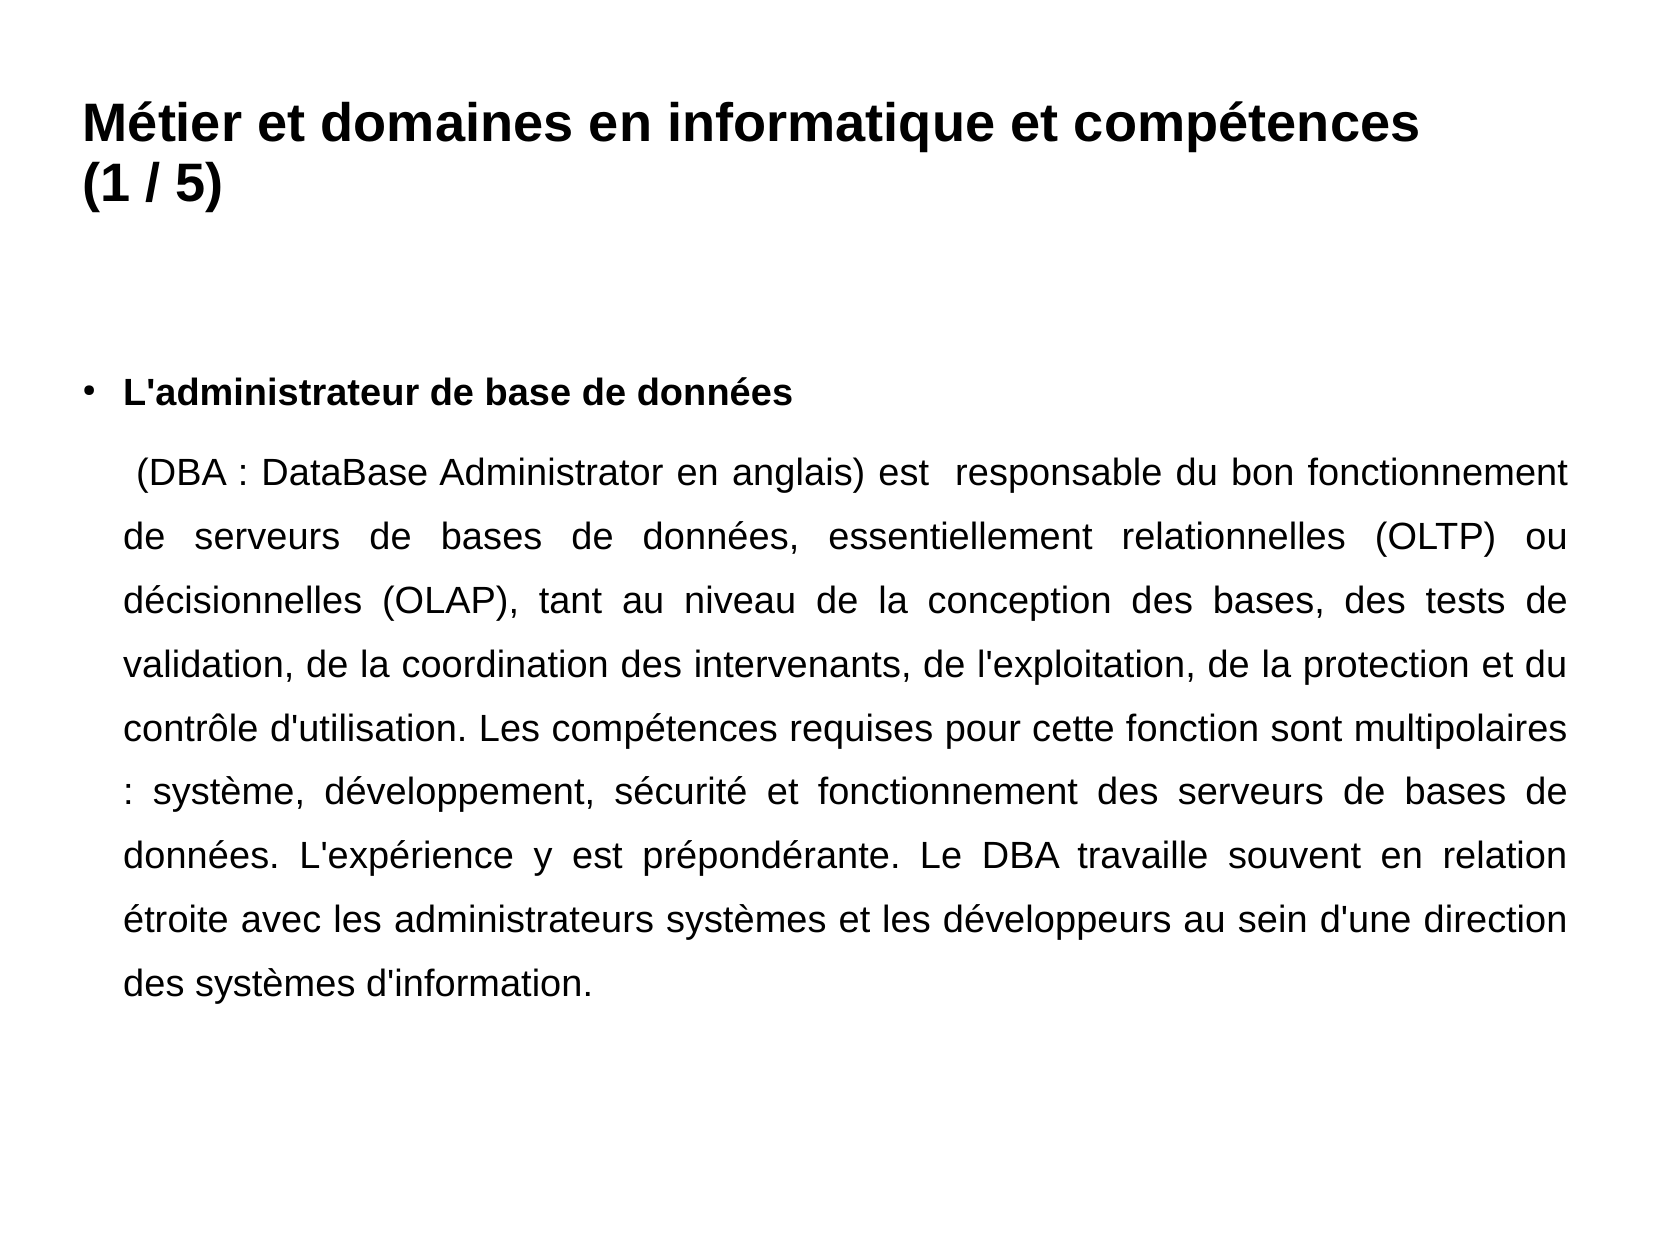

# Métier et domaines en informatique et compétences (1 / 5)
L'administrateur de base de données
 (DBA : DataBase Administrator en anglais) est responsable du bon fonctionnement de serveurs de bases de données, essentiellement relationnelles (OLTP) ou décisionnelles (OLAP), tant au niveau de la conception des bases, des tests de validation, de la coordination des intervenants, de l'exploitation, de la protection et du contrôle d'utilisation. Les compétences requises pour cette fonction sont multipolaires : système, développement, sécurité et fonctionnement des serveurs de bases de données. L'expérience y est prépondérante. Le DBA travaille souvent en relation étroite avec les administrateurs systèmes et les développeurs au sein d'une direction des systèmes d'information.